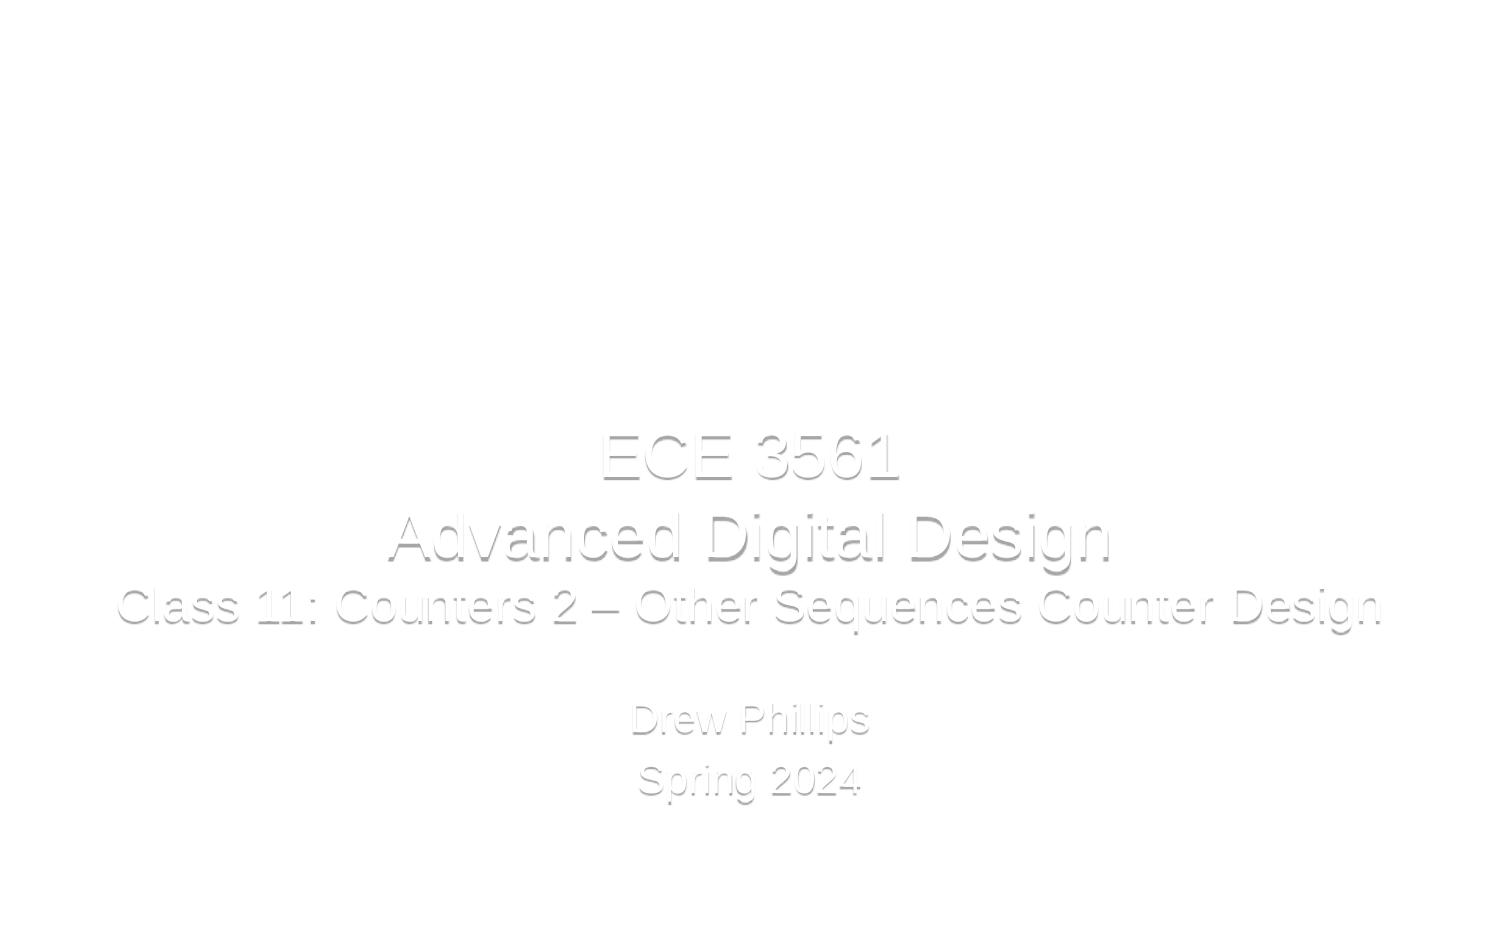

# ECE 3561 Advanced Digital Design Class 11: Counters 2 – Other Sequences Counter Design
Drew Phillips
Spring 2024